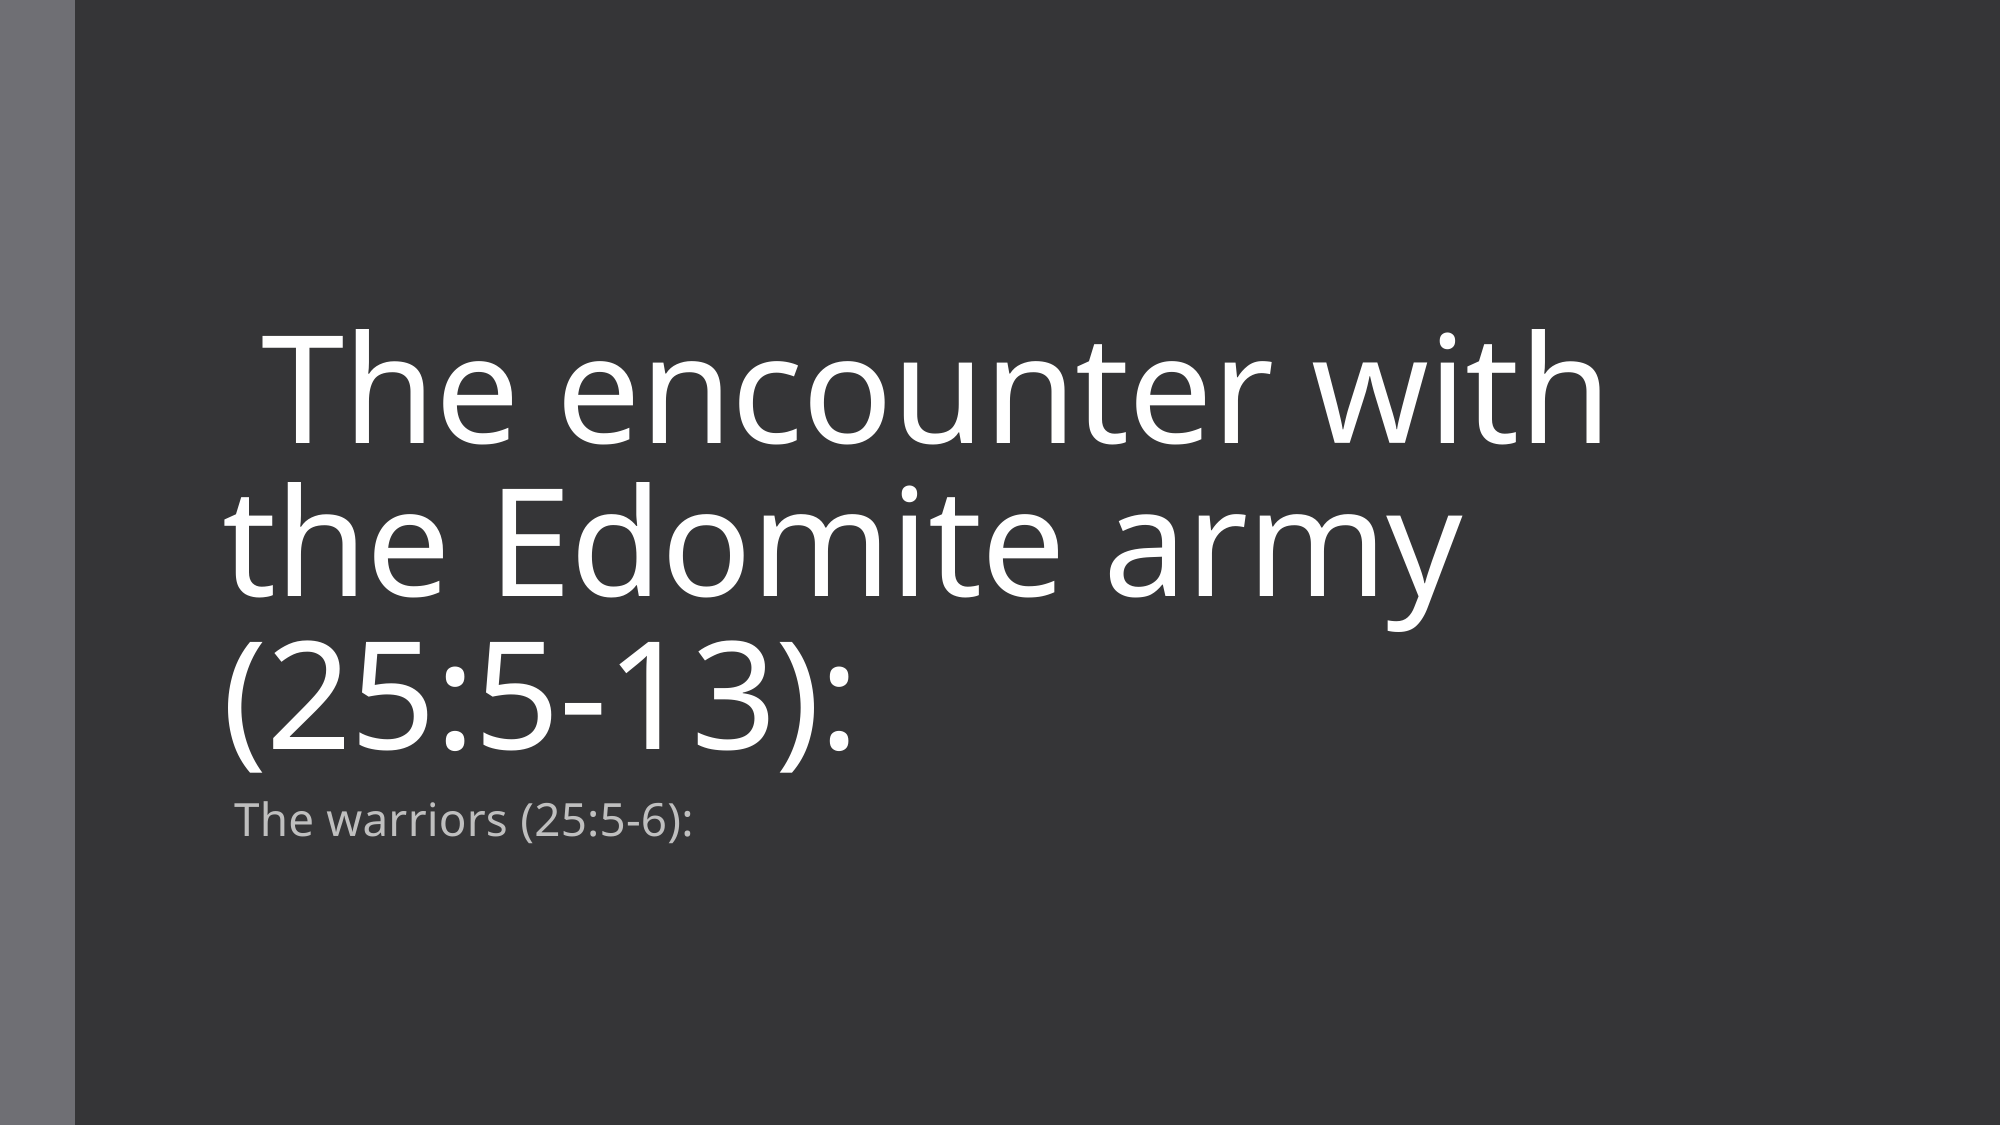

# The encounter with the Edomite army (25:5-13):
 The warriors (25:5-6):